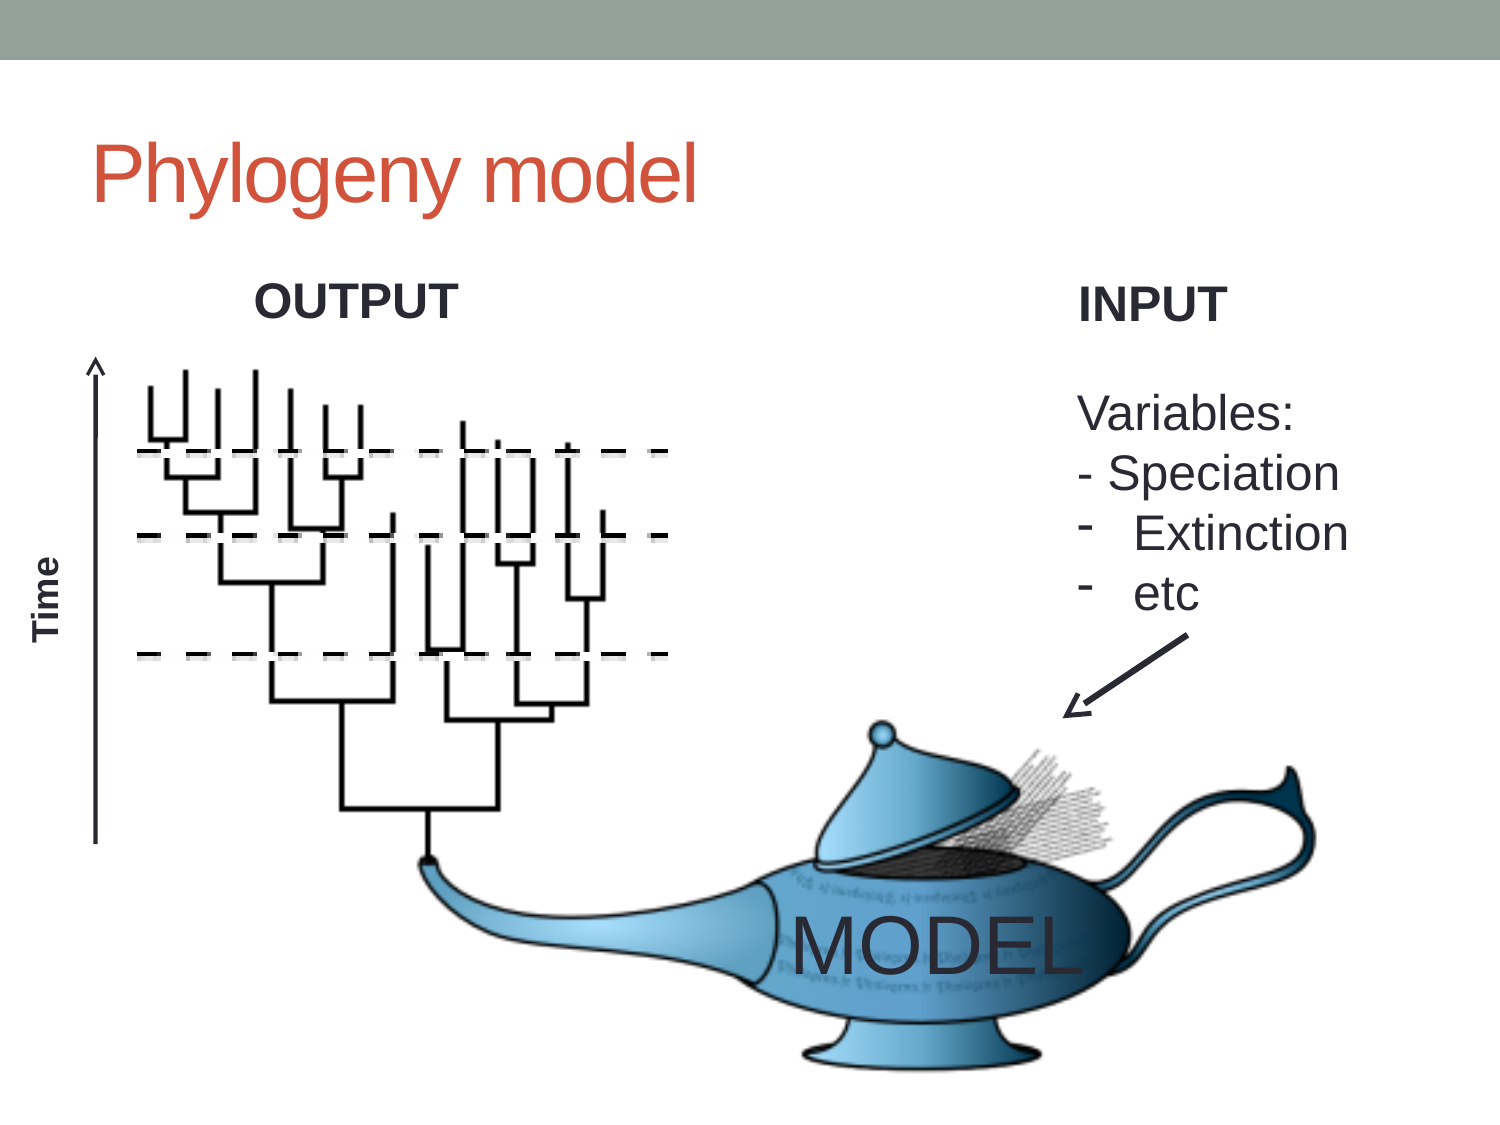

# Phylogeny model
OUTPUT
INPUT
Variables:
- Speciation
Extinction
etc
Time
Model